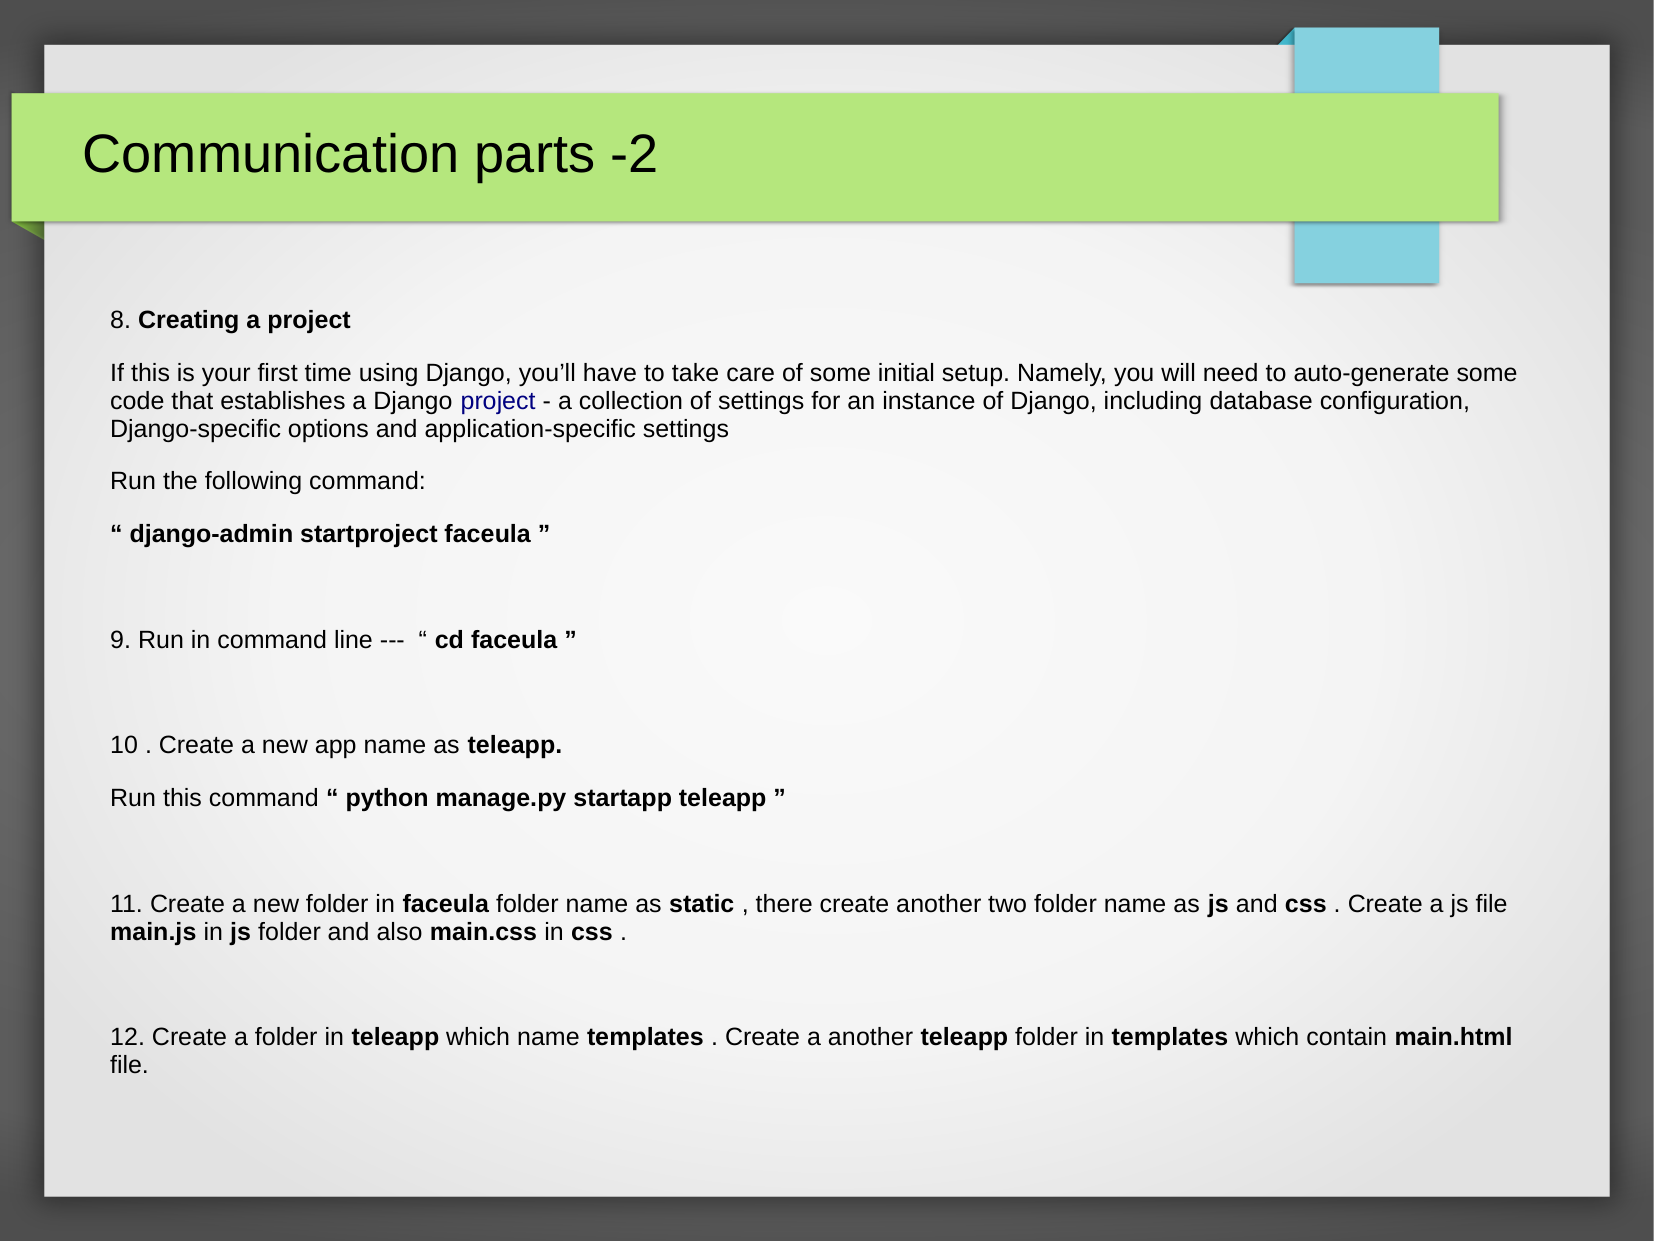

# Communication parts -2
8. Creating a project
If this is your first time using Django, you’ll have to take care of some initial setup. Namely, you will need to auto-generate some code that establishes a Django project - a collection of settings for an instance of Django, including database configuration, Django-specific options and application-specific settings
Run the following command:
“ django-admin startproject faceula ”
9. Run in command line --- “ cd faceula ”
10 . Create a new app name as teleapp.
Run this command “ python manage.py startapp teleapp ”
11. Create a new folder in faceula folder name as static , there create another two folder name as js and css . Create a js file main.js in js folder and also main.css in css .
12. Create a folder in teleapp which name templates . Create a another teleapp folder in templates which contain main.html file.